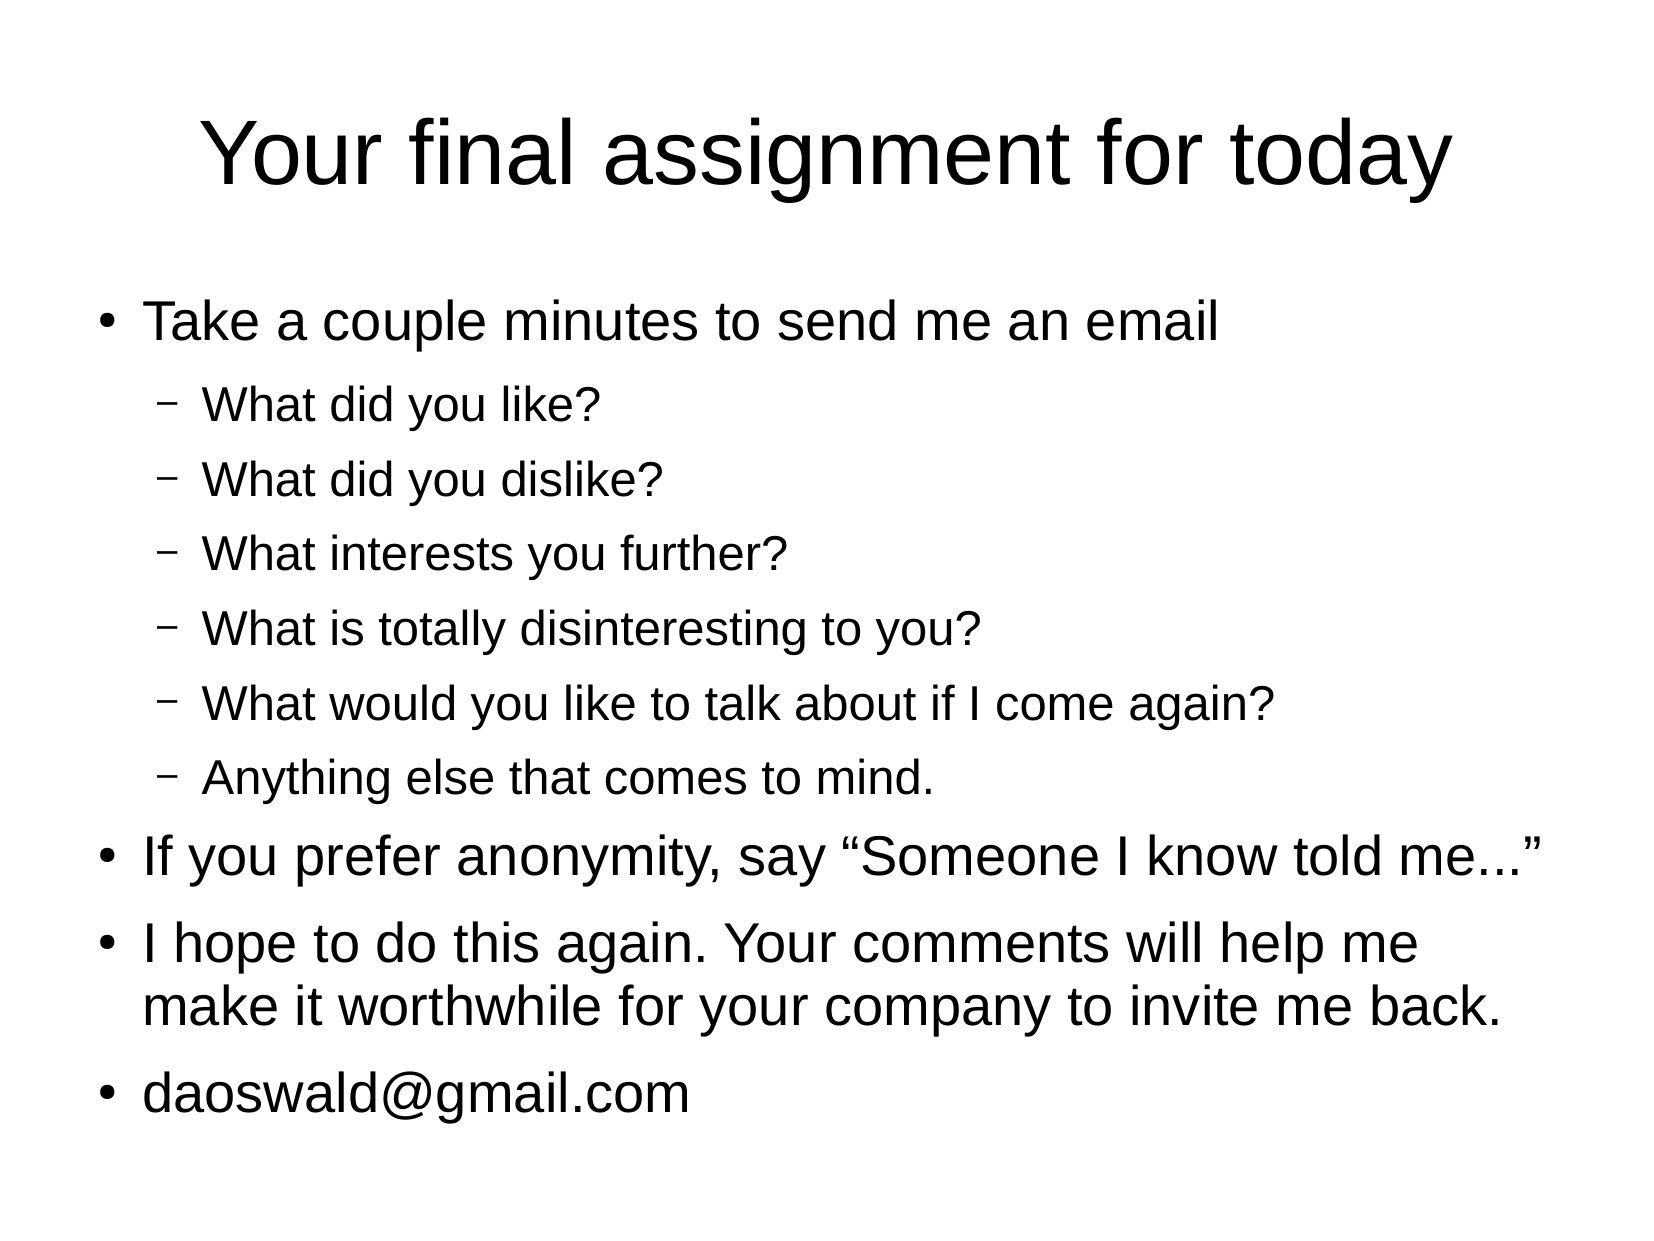

# Your final assignment for today
Take a couple minutes to send me an email
What did you like?
What did you dislike?
What interests you further?
What is totally disinteresting to you?
What would you like to talk about if I come again?
Anything else that comes to mind.
If you prefer anonymity, say “Someone I know told me...”
I hope to do this again. Your comments will help me make it worthwhile for your company to invite me back.
daoswald@gmail.com